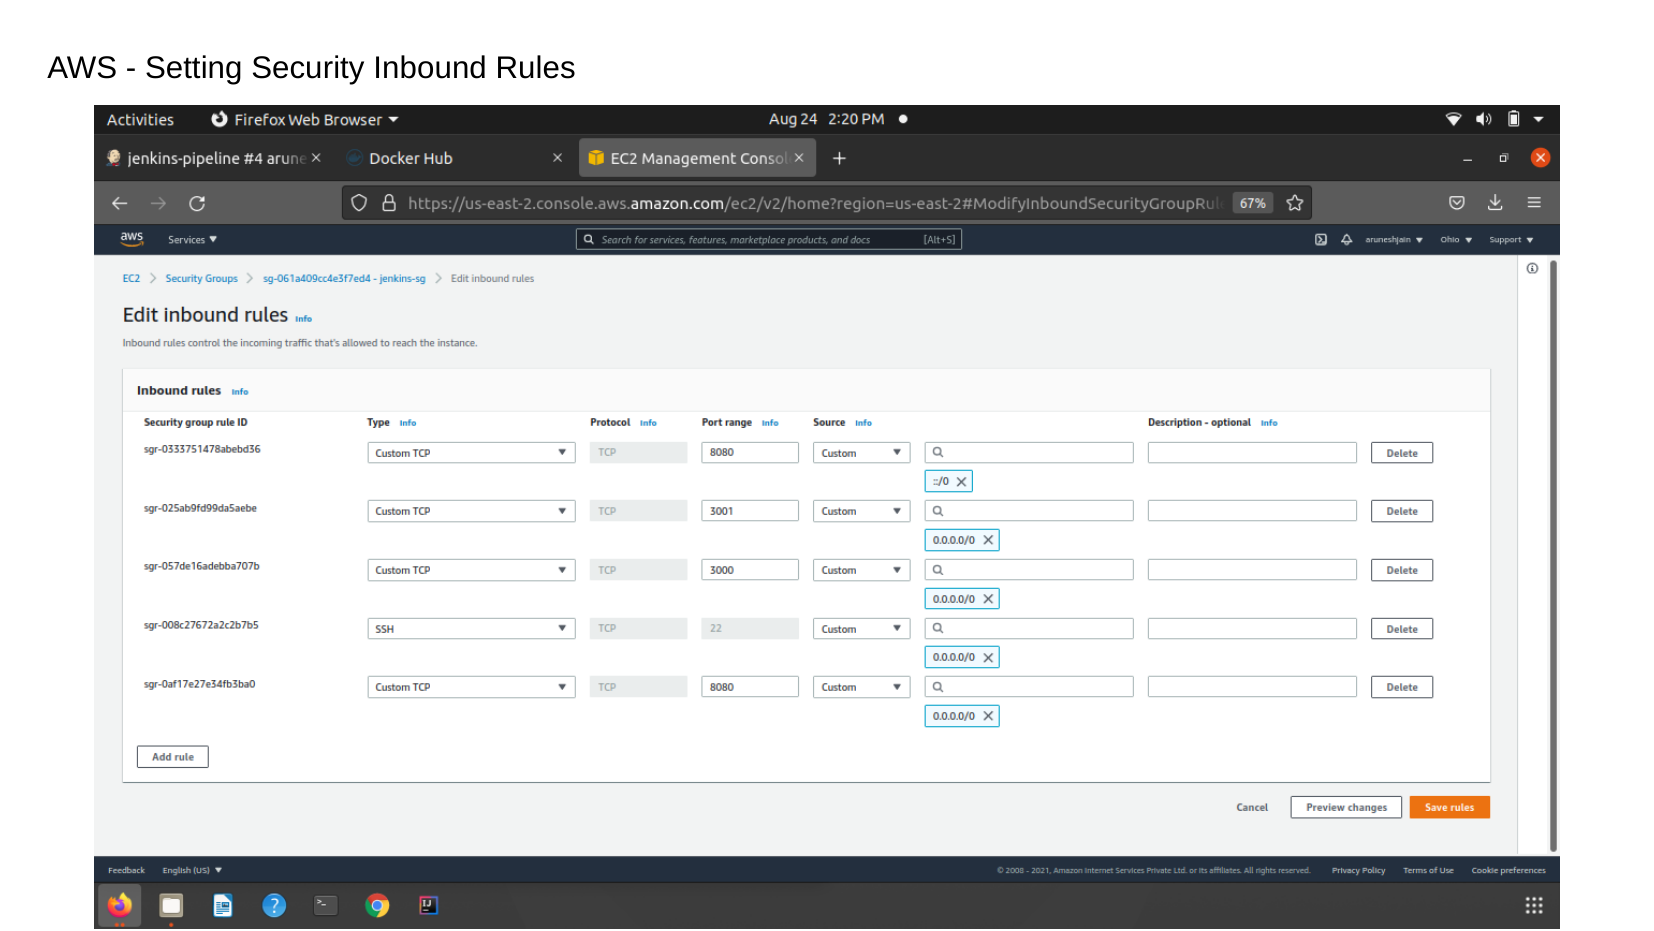

# AWS - Setting Security Inbound Rules